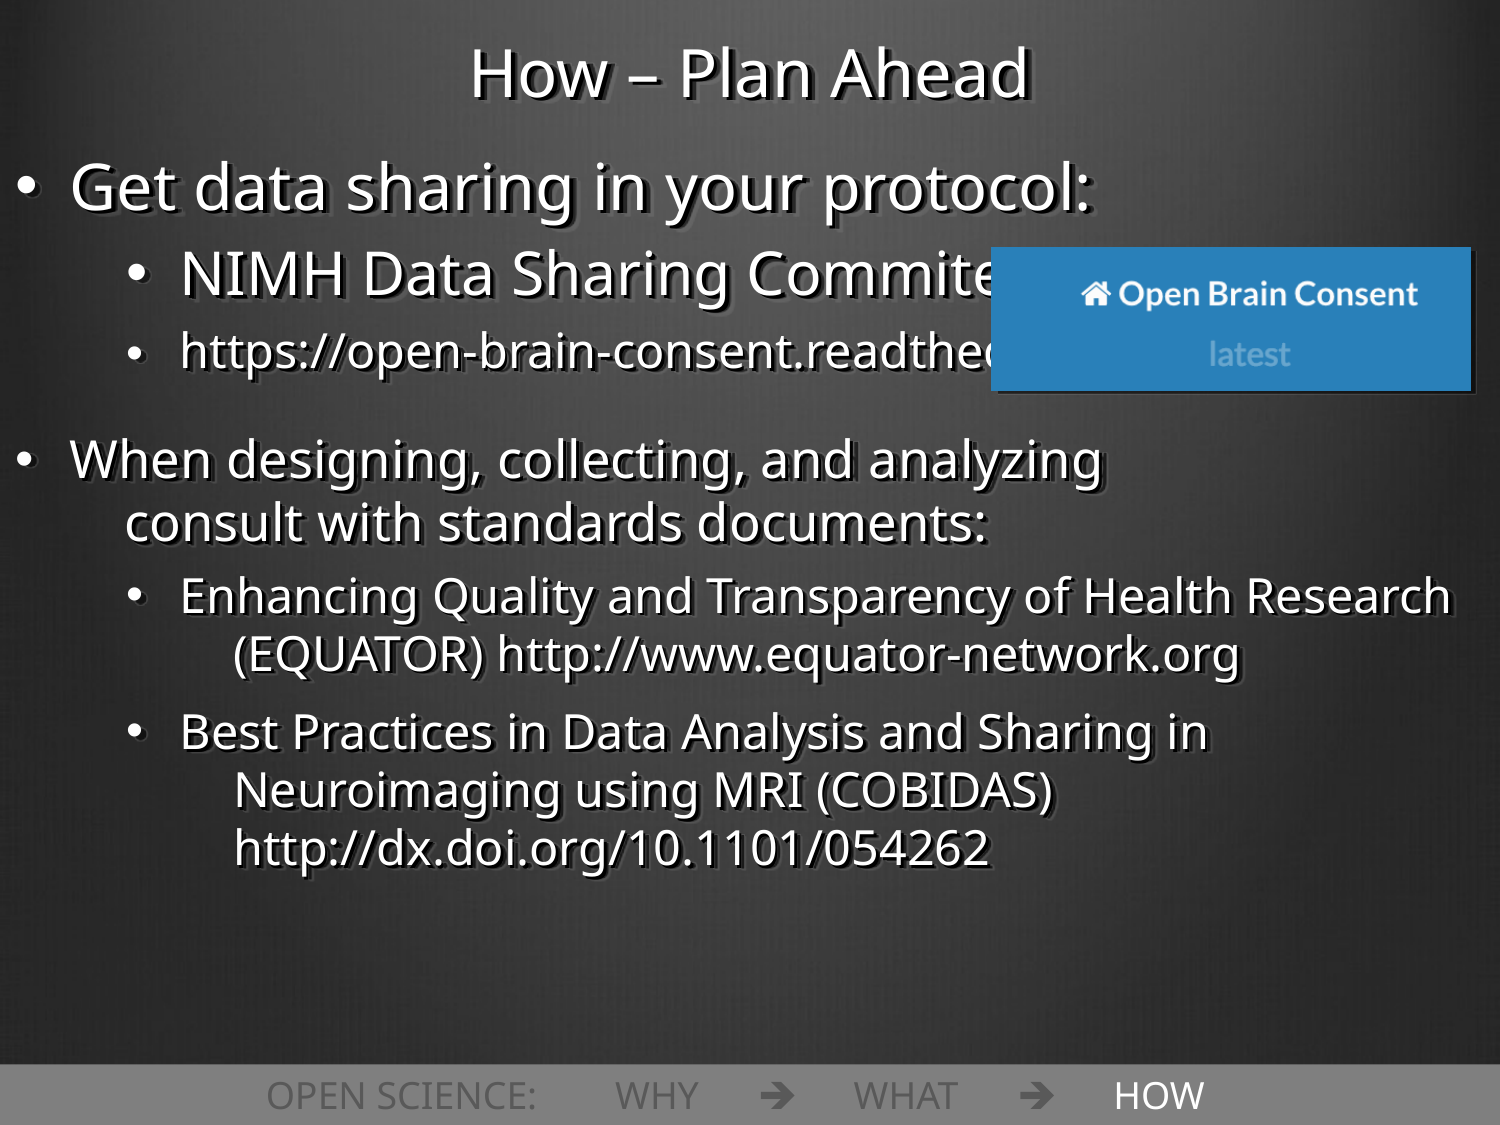

# How – Plan Ahead
Get data sharing in your protocol:
NIMH Data Sharing Commitee
https://open-brain-consent.readthedocs.io
When designing, collecting, and analyzing
consult with standards documents:
Enhancing Quality and Transparency of Health Research
(EQUATOR) http://www.equator-network.org
Best Practices in Data Analysis and Sharing in Neuroimaging using MRI (COBIDAS) http://dx.doi.org/10.1101/054262
OPEN SCIENCE: WHY  WHAT  HOW